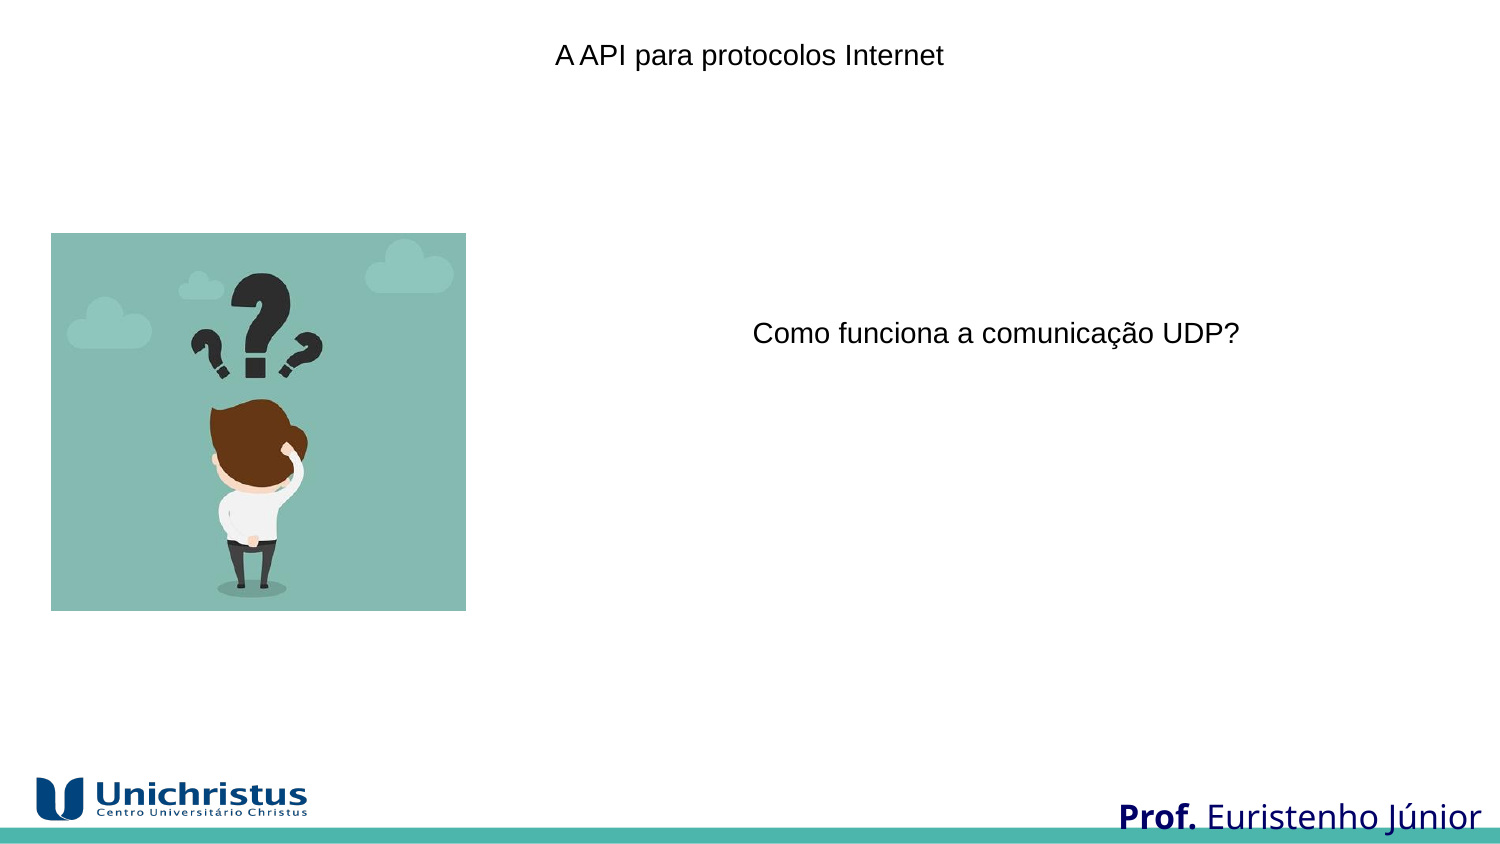

# A API para protocolos Internet
Como funciona a comunicação UDP?